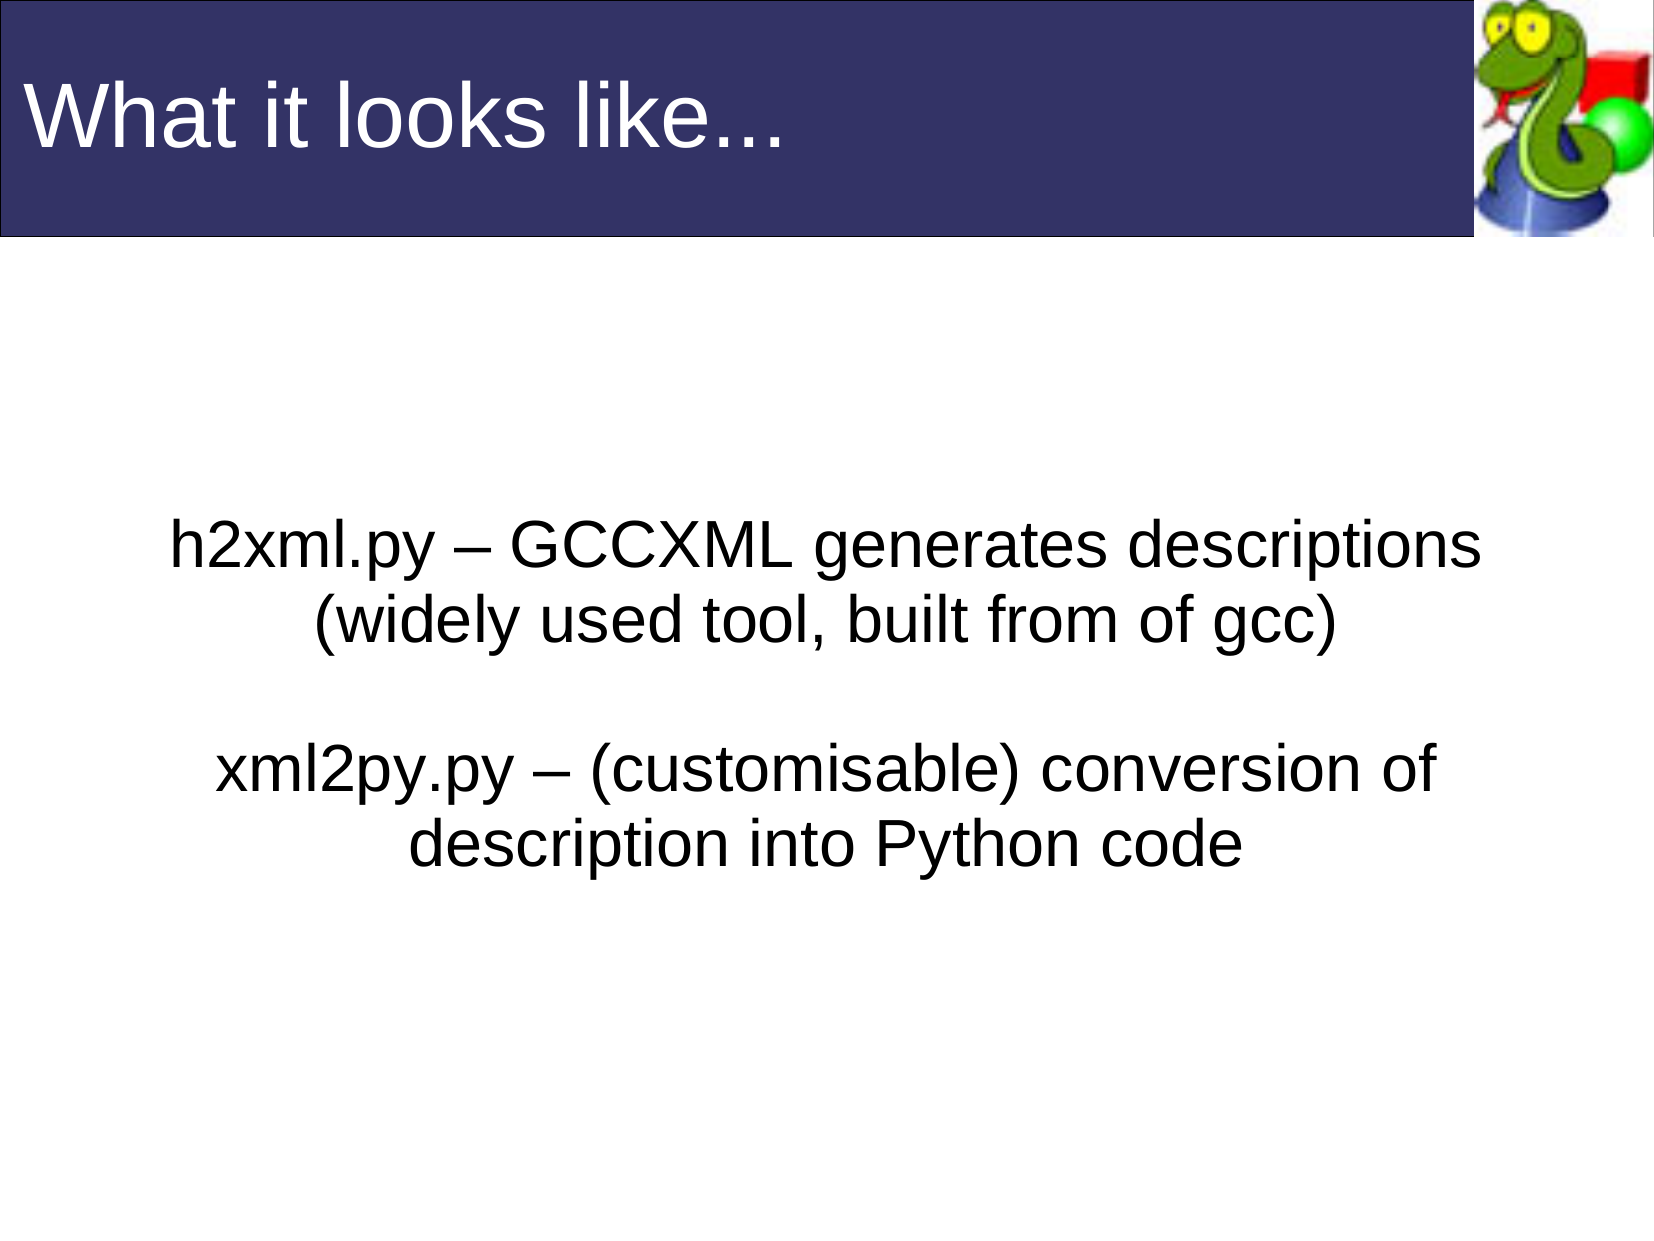

# What it looks like...
h2xml.py – GCCXML generates descriptions (widely used tool, built from of gcc)
xml2py.py – (customisable) conversion of description into Python code